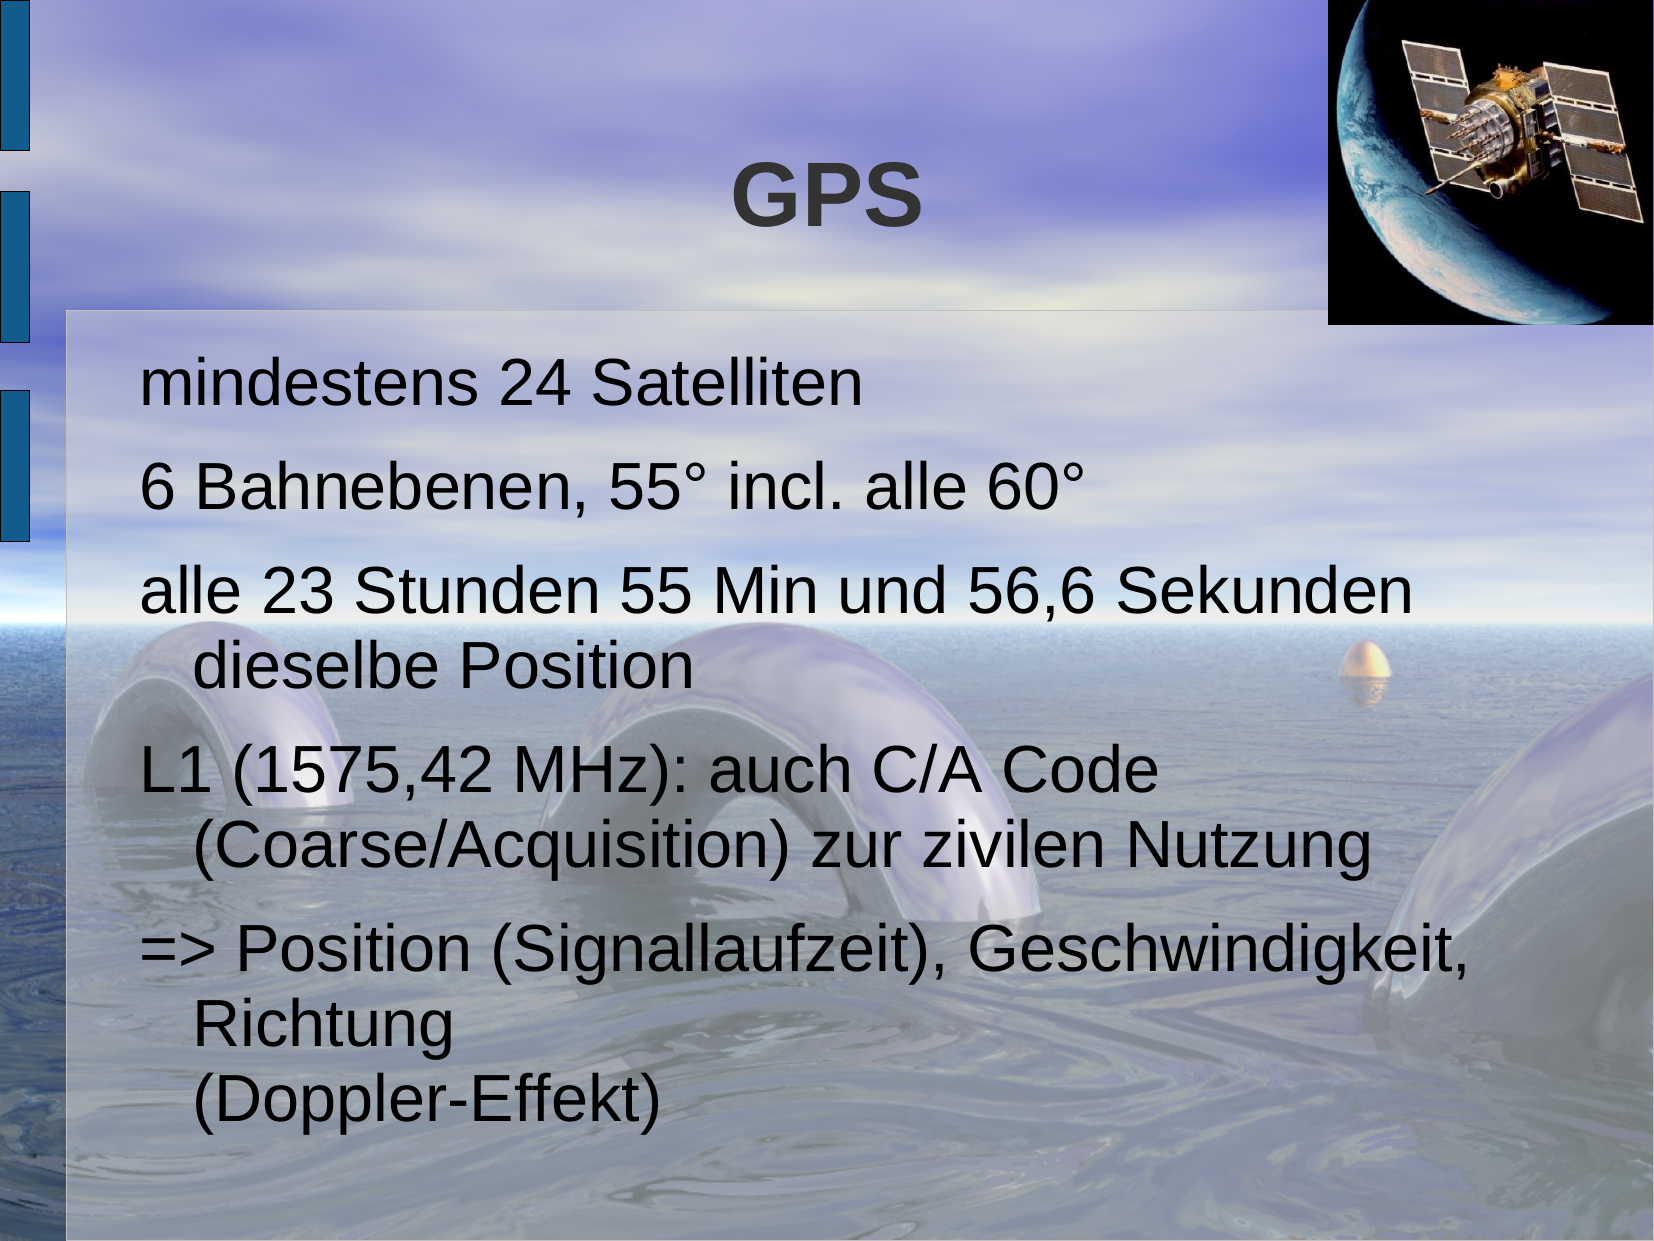

# GPS
mindestens 24 Satelliten
6 Bahnebenen, 55° incl. alle 60°
alle 23 Stunden 55 Min und 56,6 Sekunden dieselbe Position
L1 (1575,42 MHz): auch C/A Code (Coarse/Acquisition) zur zivilen Nutzung
=> Position (Signallaufzeit), Geschwindigkeit, Richtung
(Doppler-Effekt)